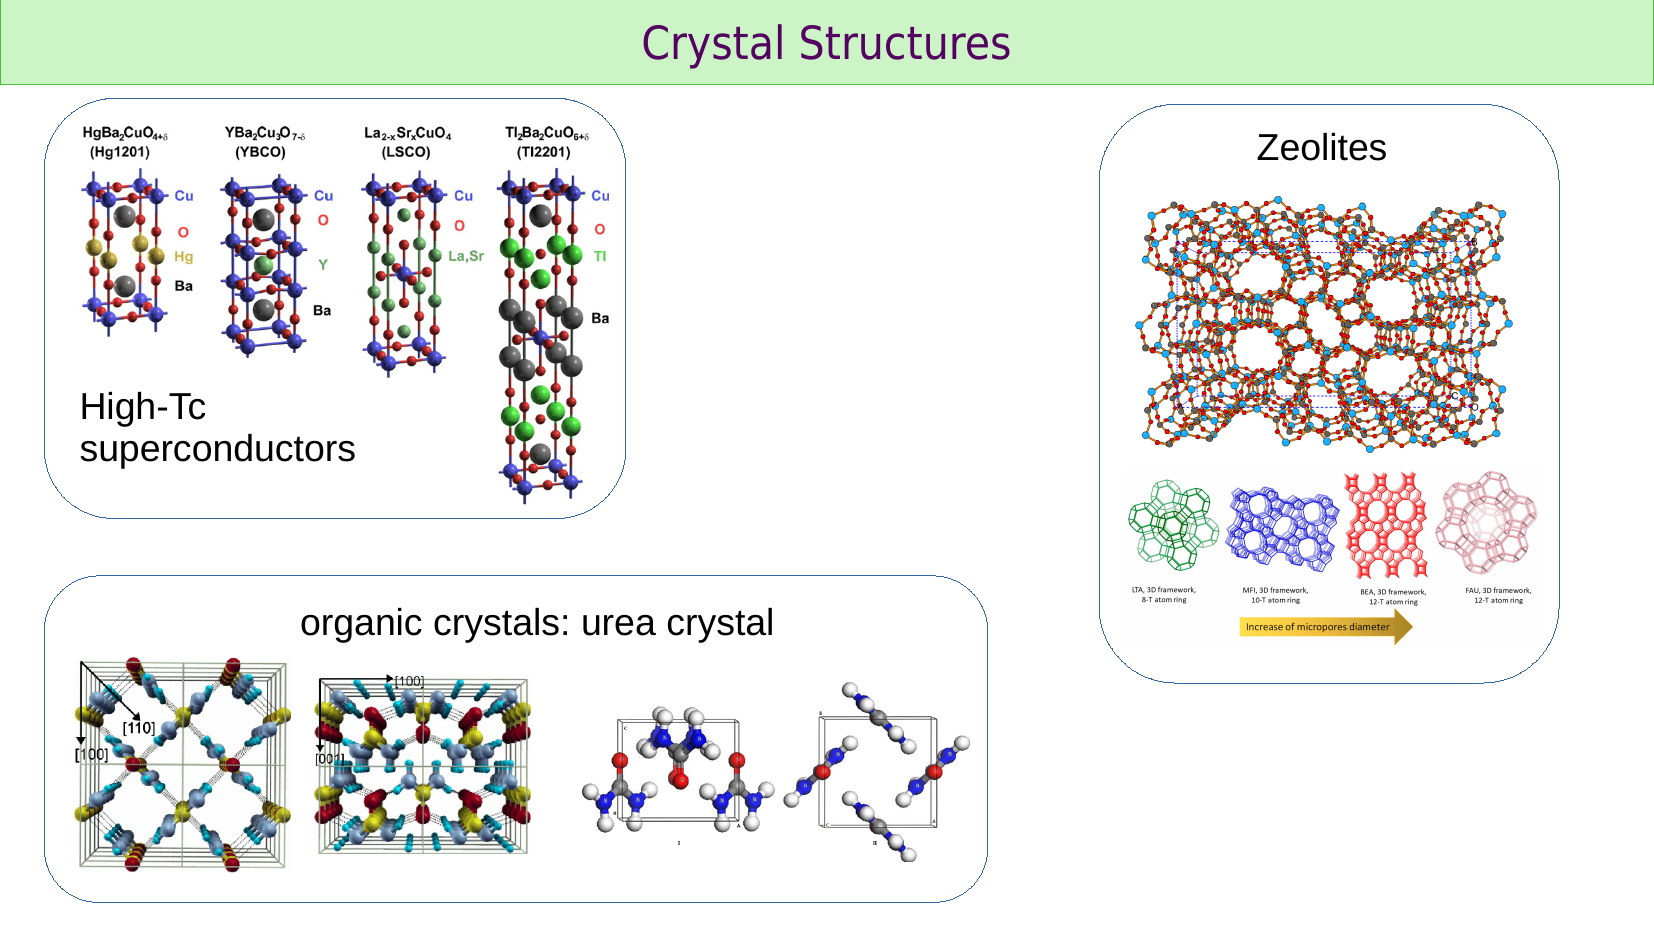

Crystal Structures
High-Tc
superconductors
Zeolites
organic crystals: urea crystal